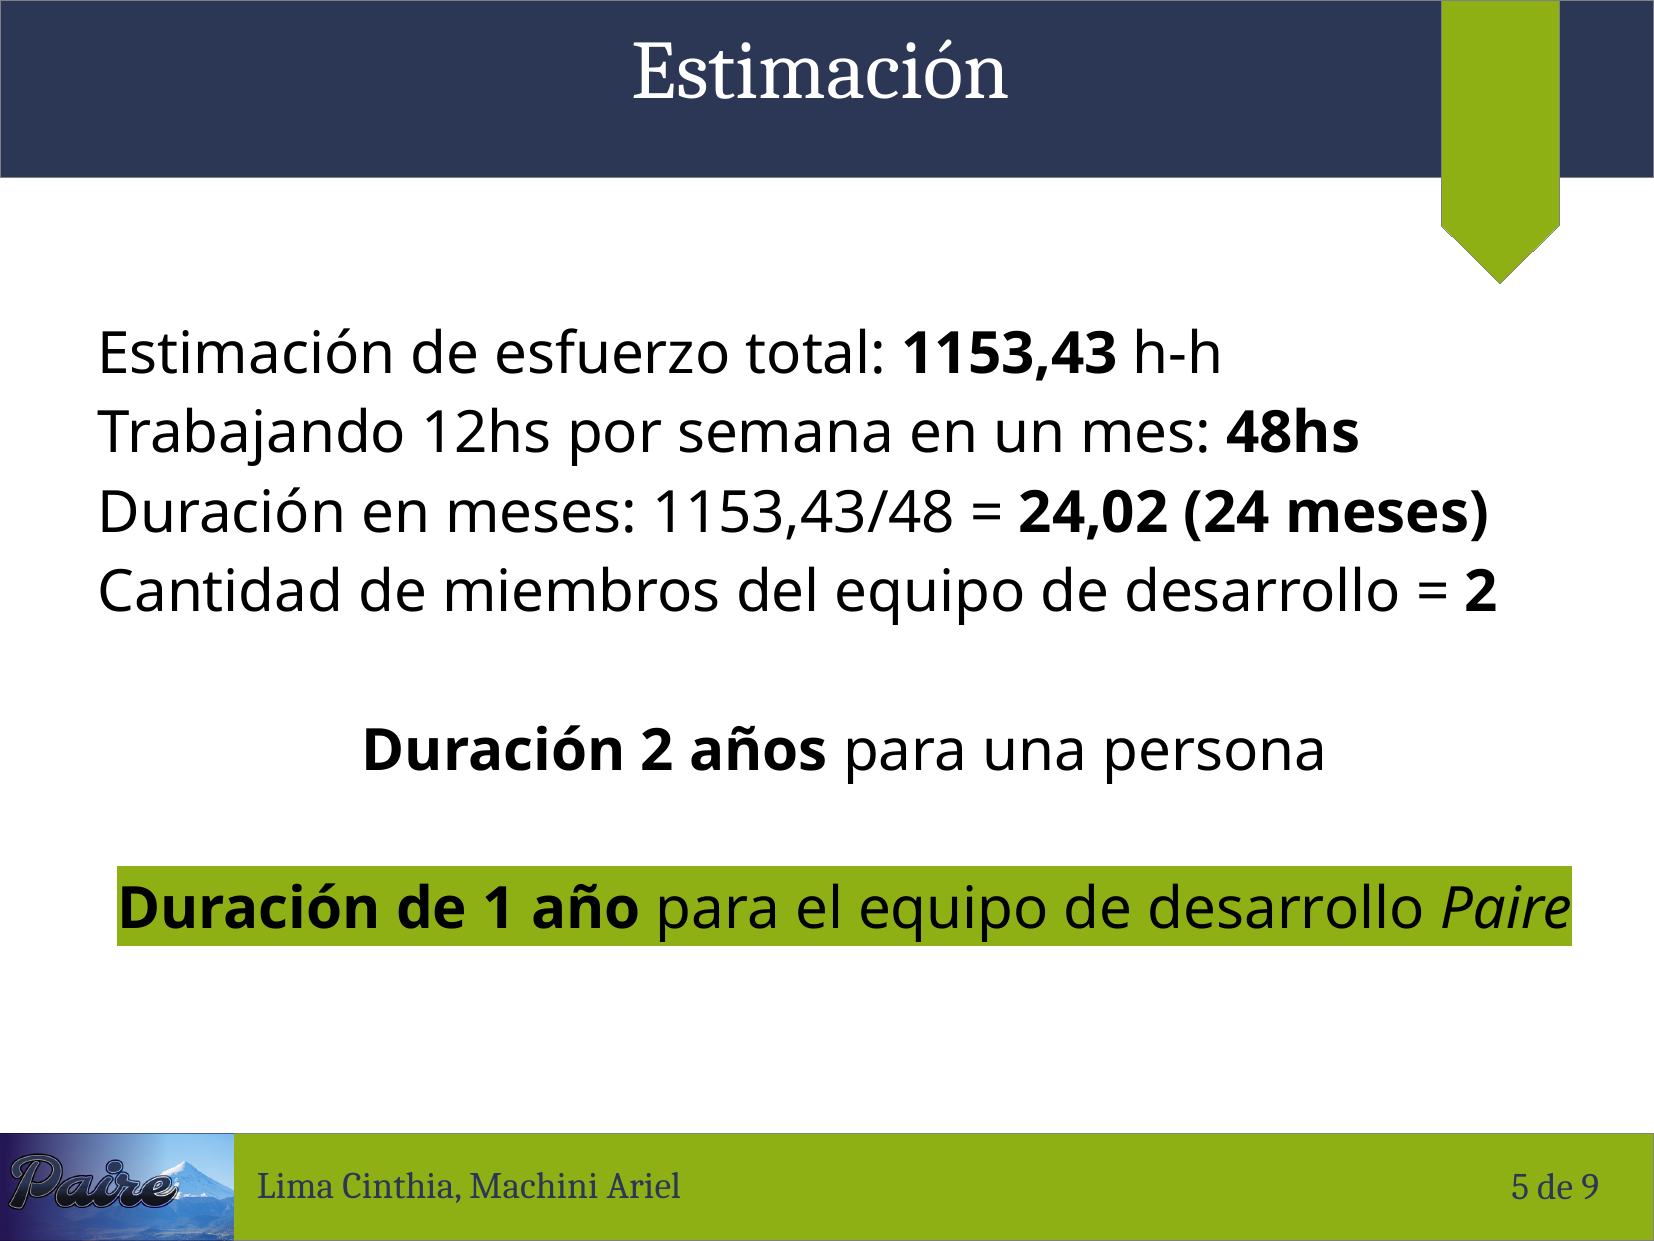

Estimación
Estimación de esfuerzo total: 1153,43 h-h
Trabajando 12hs por semana en un mes: 48hs
Duración en meses: 1153,43/48 = 24,02 (24 meses)
Cantidad de miembros del equipo de desarrollo = 2
Duración 2 años para una persona
Duración de 1 año para el equipo de desarrollo Paire
Lima Cinthia, Machini Ariel
 de 9